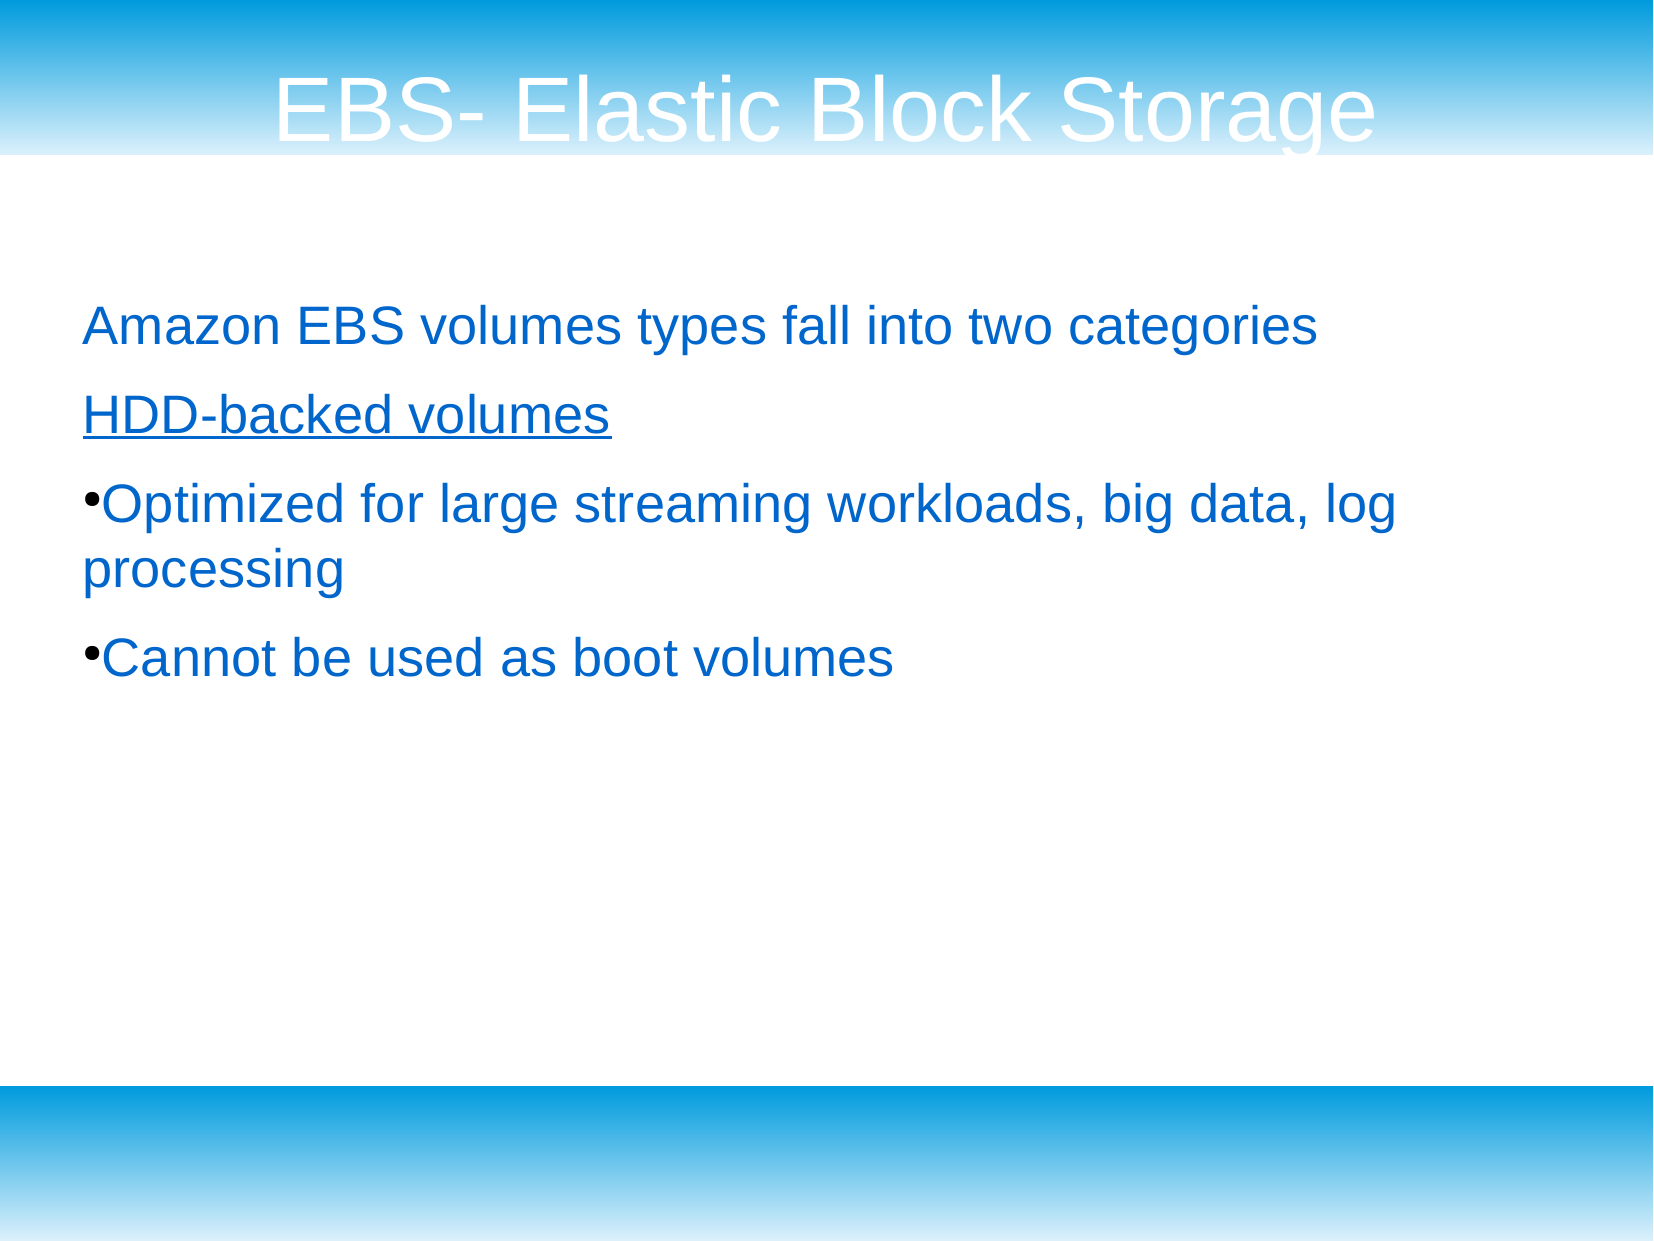

# EBS- Elastic Block Storage
Amazon EBS volumes types fall into two categories
HDD-backed volumes
Optimized for large streaming workloads, big data, log processing
Cannot be used as boot volumes